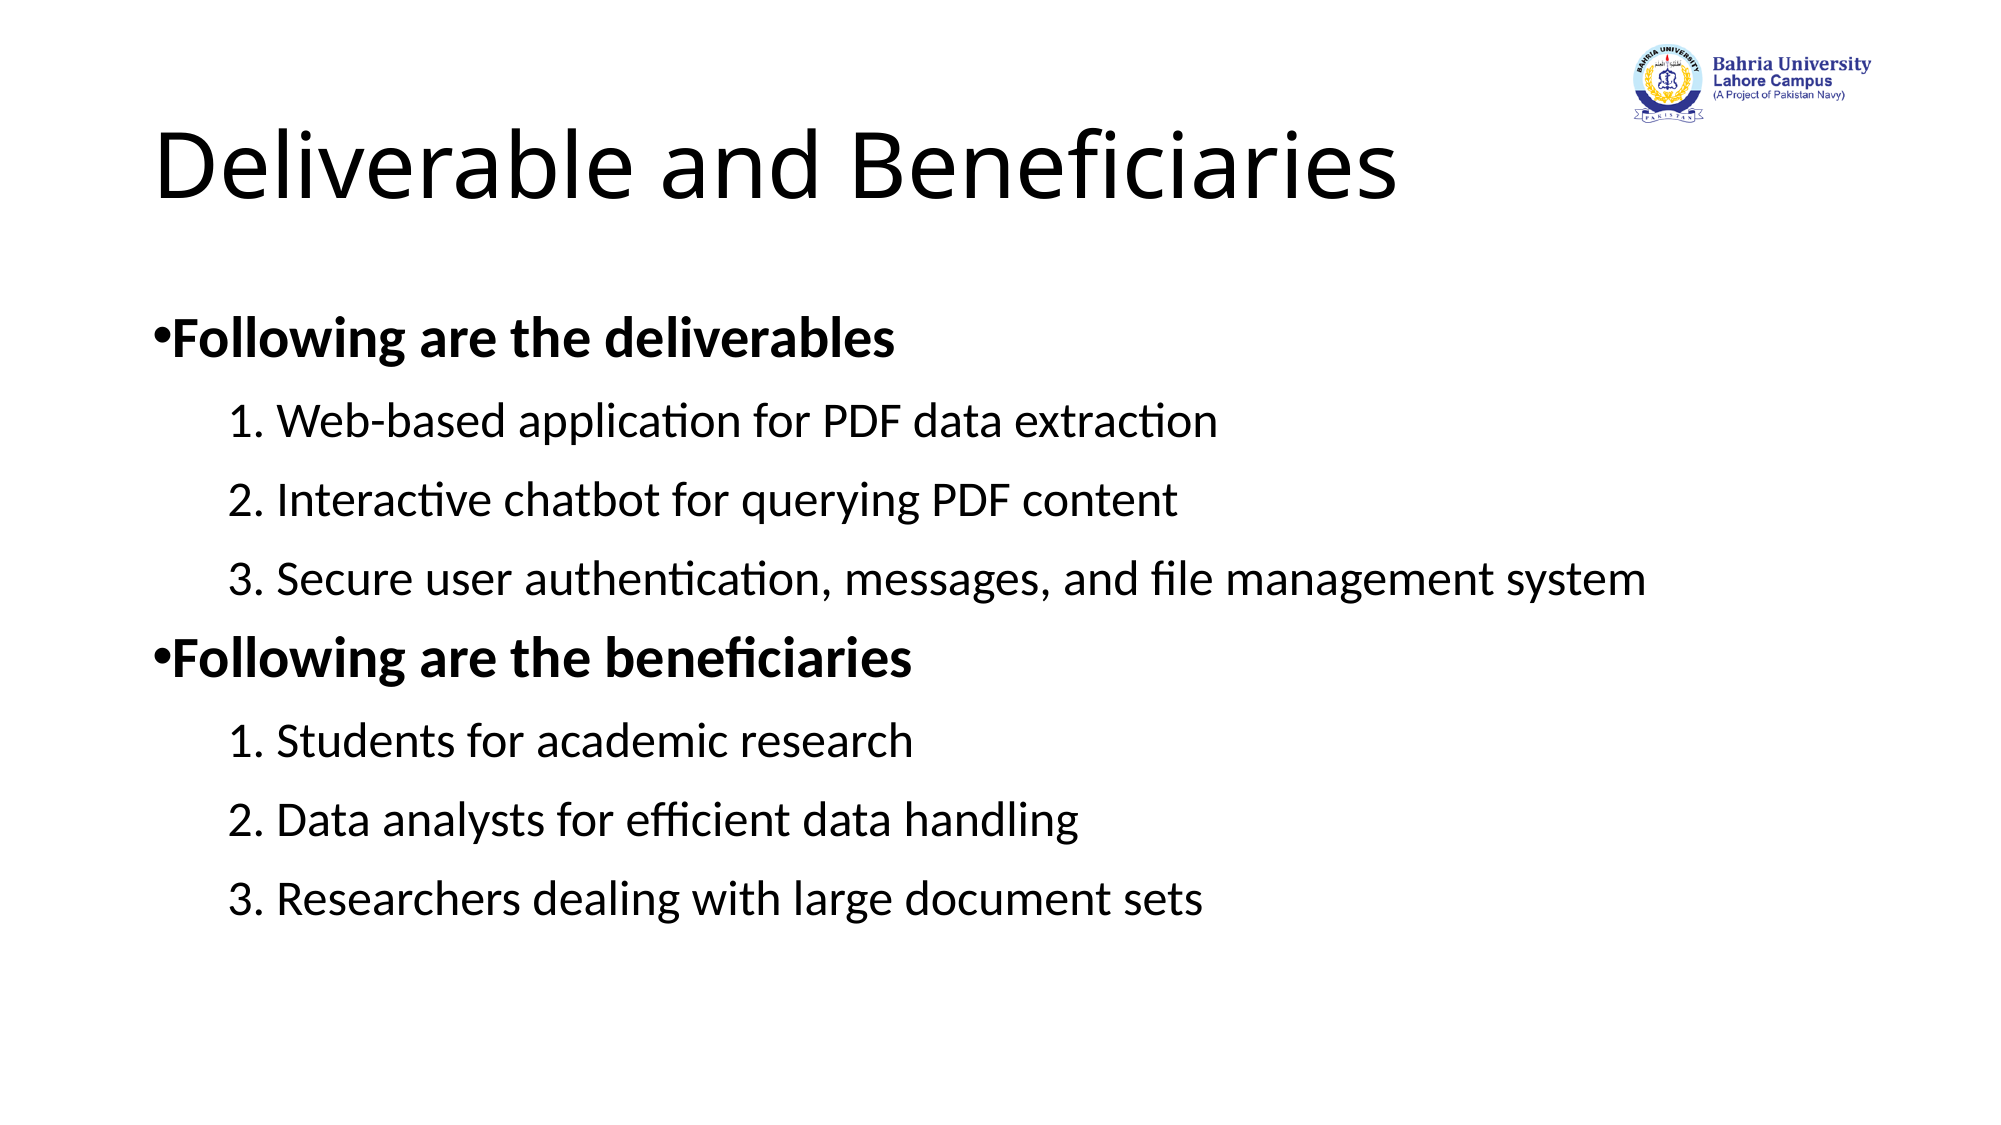

# Deliverable and Beneficiaries
Following are the deliverables
	1. Web-based application for PDF data extraction
	2. Interactive chatbot for querying PDF content
	3. Secure user authentication, messages, and file management system
Following are the beneficiaries
	1. Students for academic research
	2. Data analysts for efficient data handling
	3. Researchers dealing with large document sets